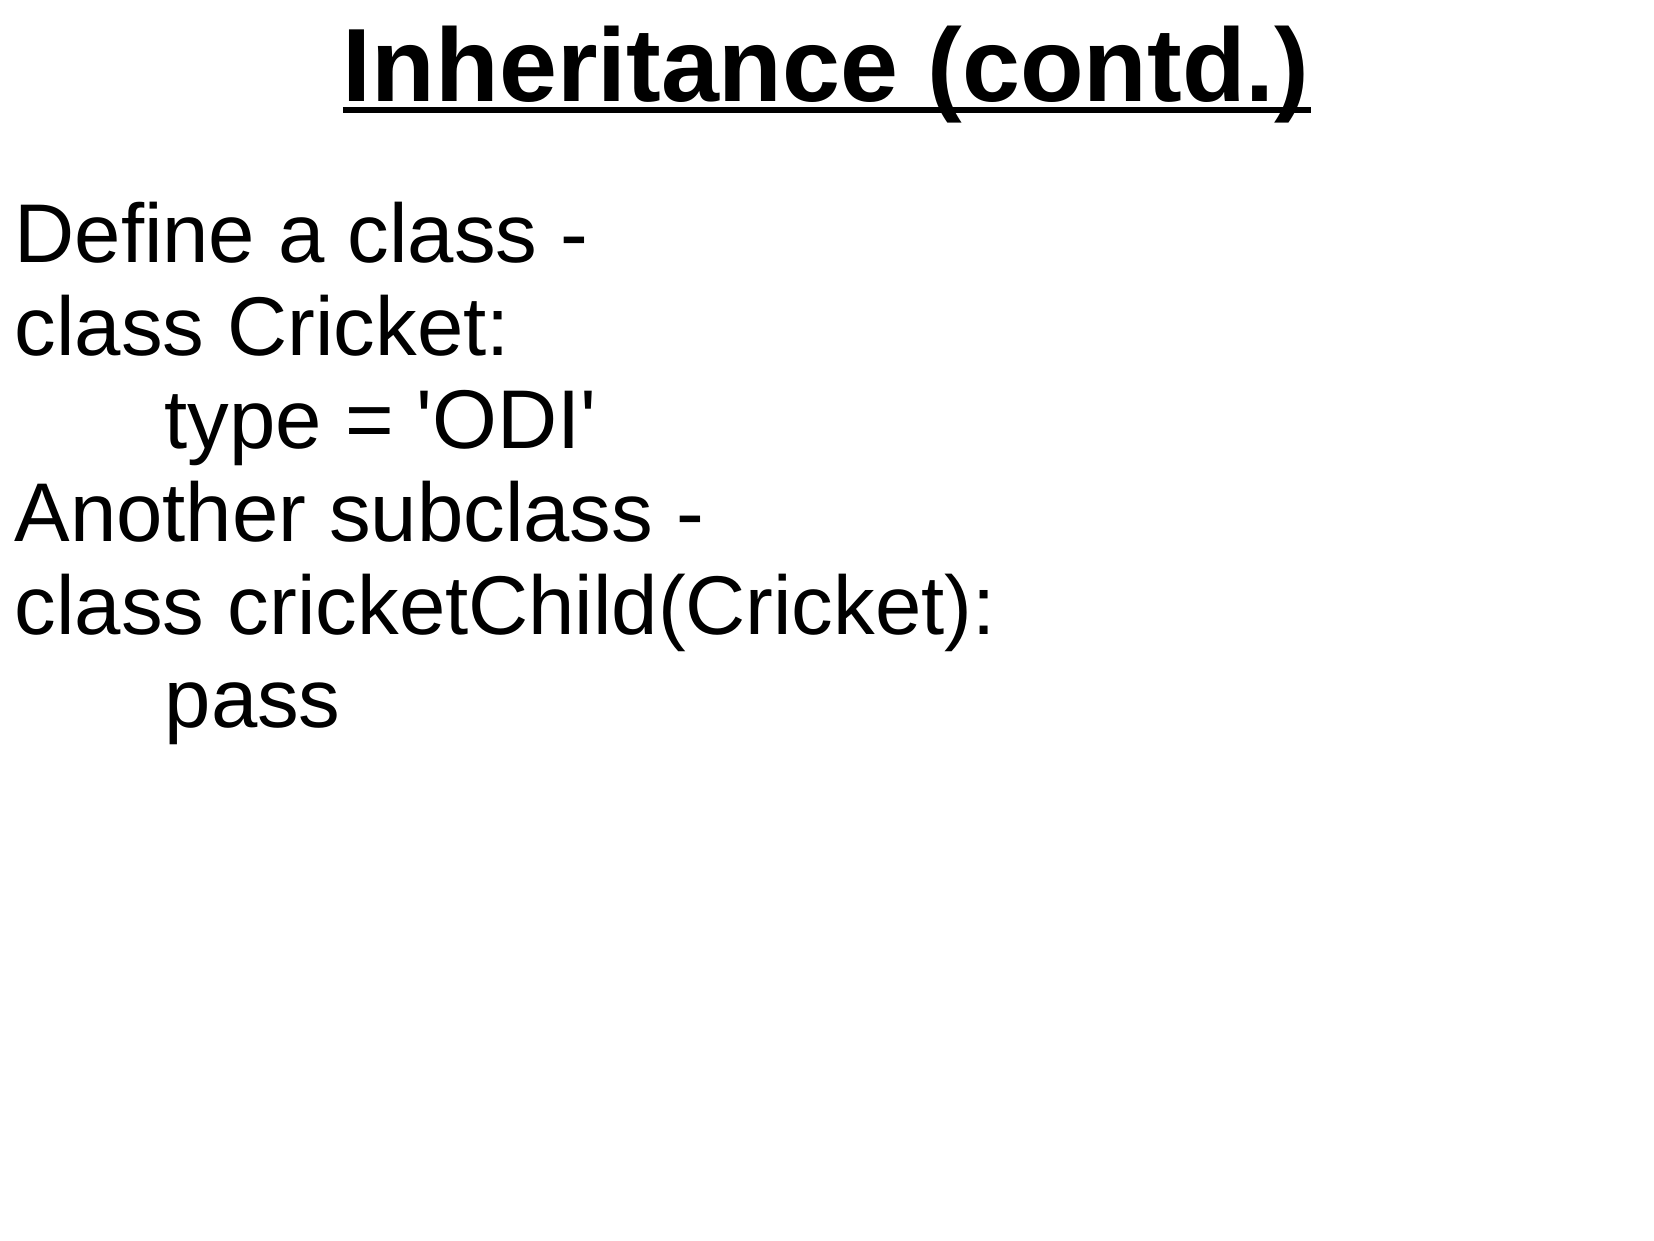

Inheritance (contd.)
Define a class -
class Cricket:
		type = 'ODI'
Another subclass -
class cricketChild(Cricket):
		pass